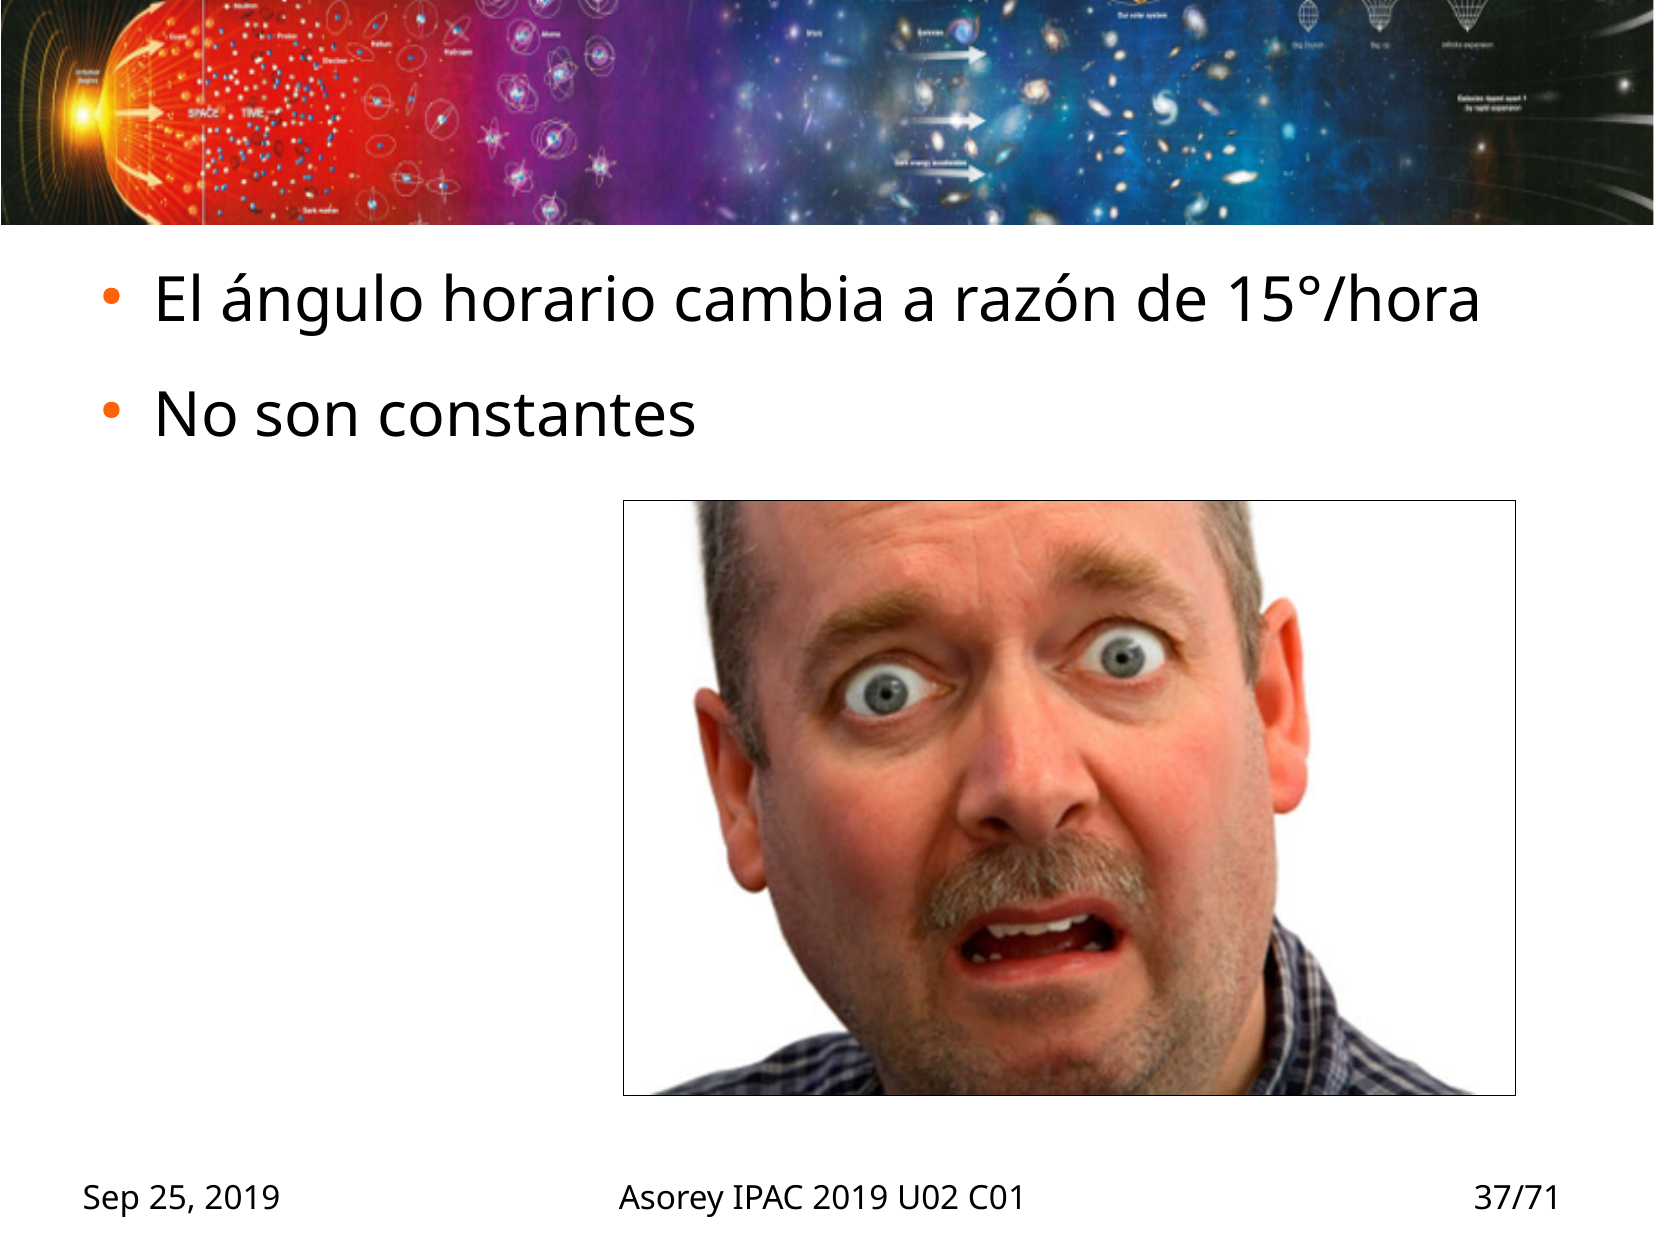

#
El ángulo horario cambia a razón de 15°/hora
No son constantes
Sep 25, 2019
Asorey IPAC 2019 U02 C01
37